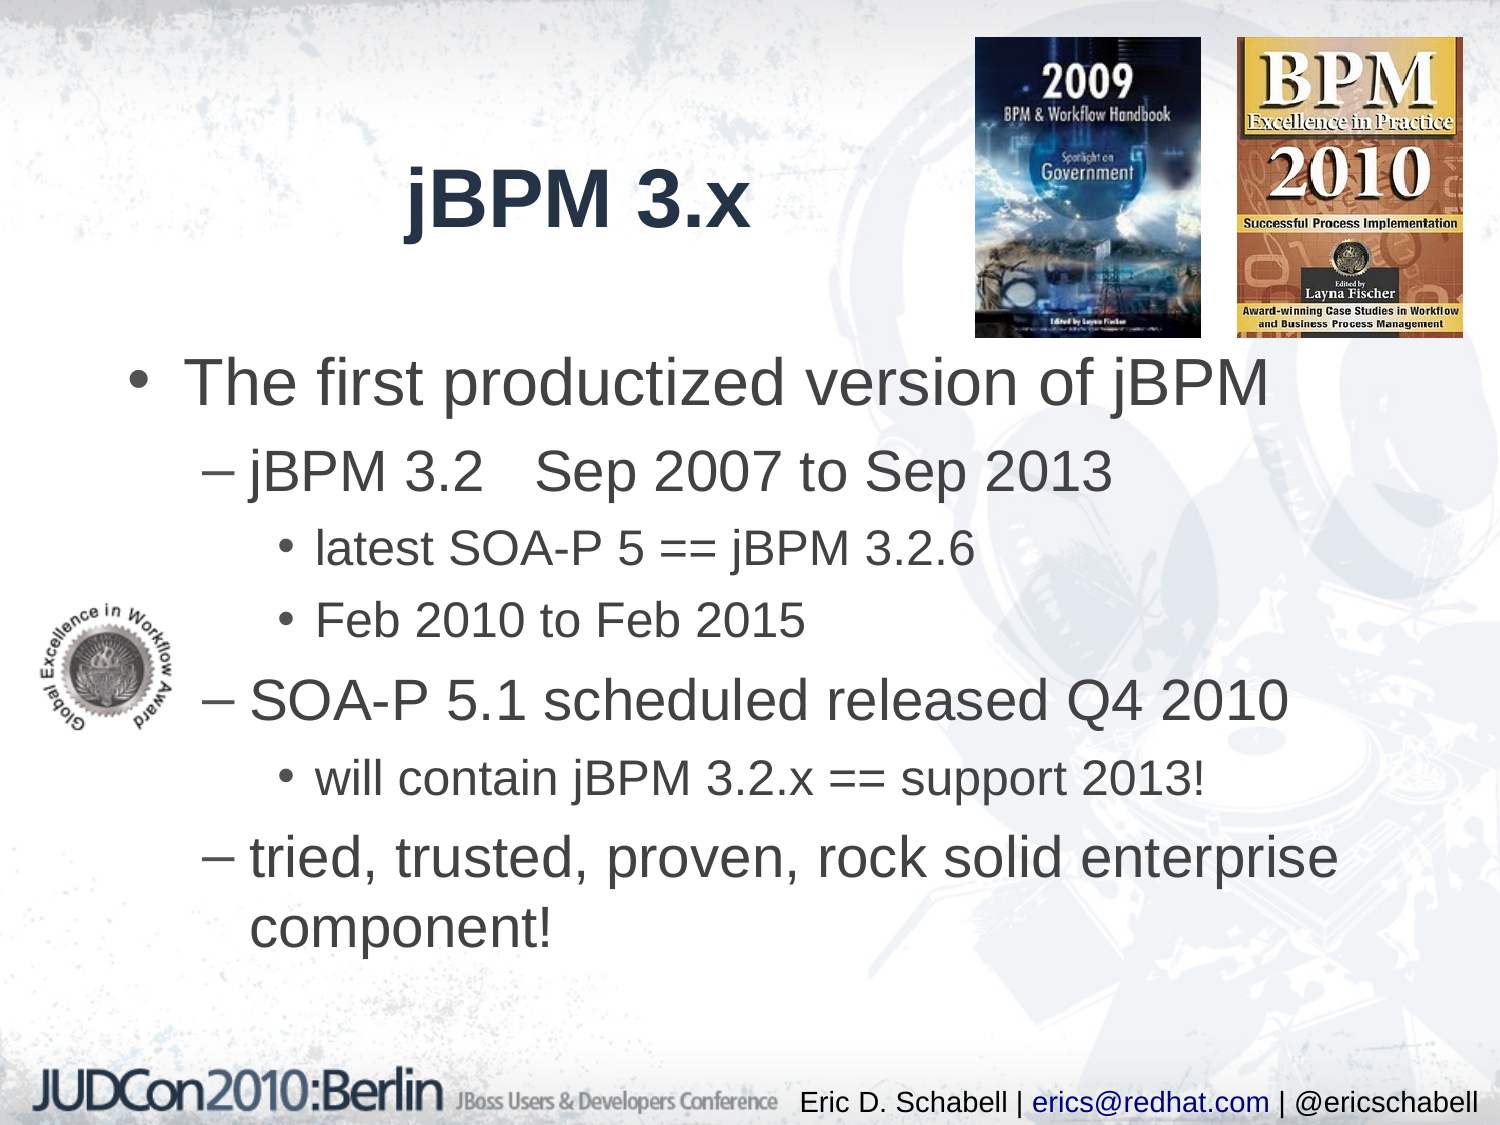

# jBPM 3.x
The first productized version of jBPM
jBPM 3.2 Sep 2007 to Sep 2013
latest SOA-P 5 == jBPM 3.2.6
Feb 2010 to Feb 2015
SOA-P 5.1 scheduled released Q4 2010
will contain jBPM 3.2.x == support 2013!
tried, trusted, proven, rock solid enterprise component!